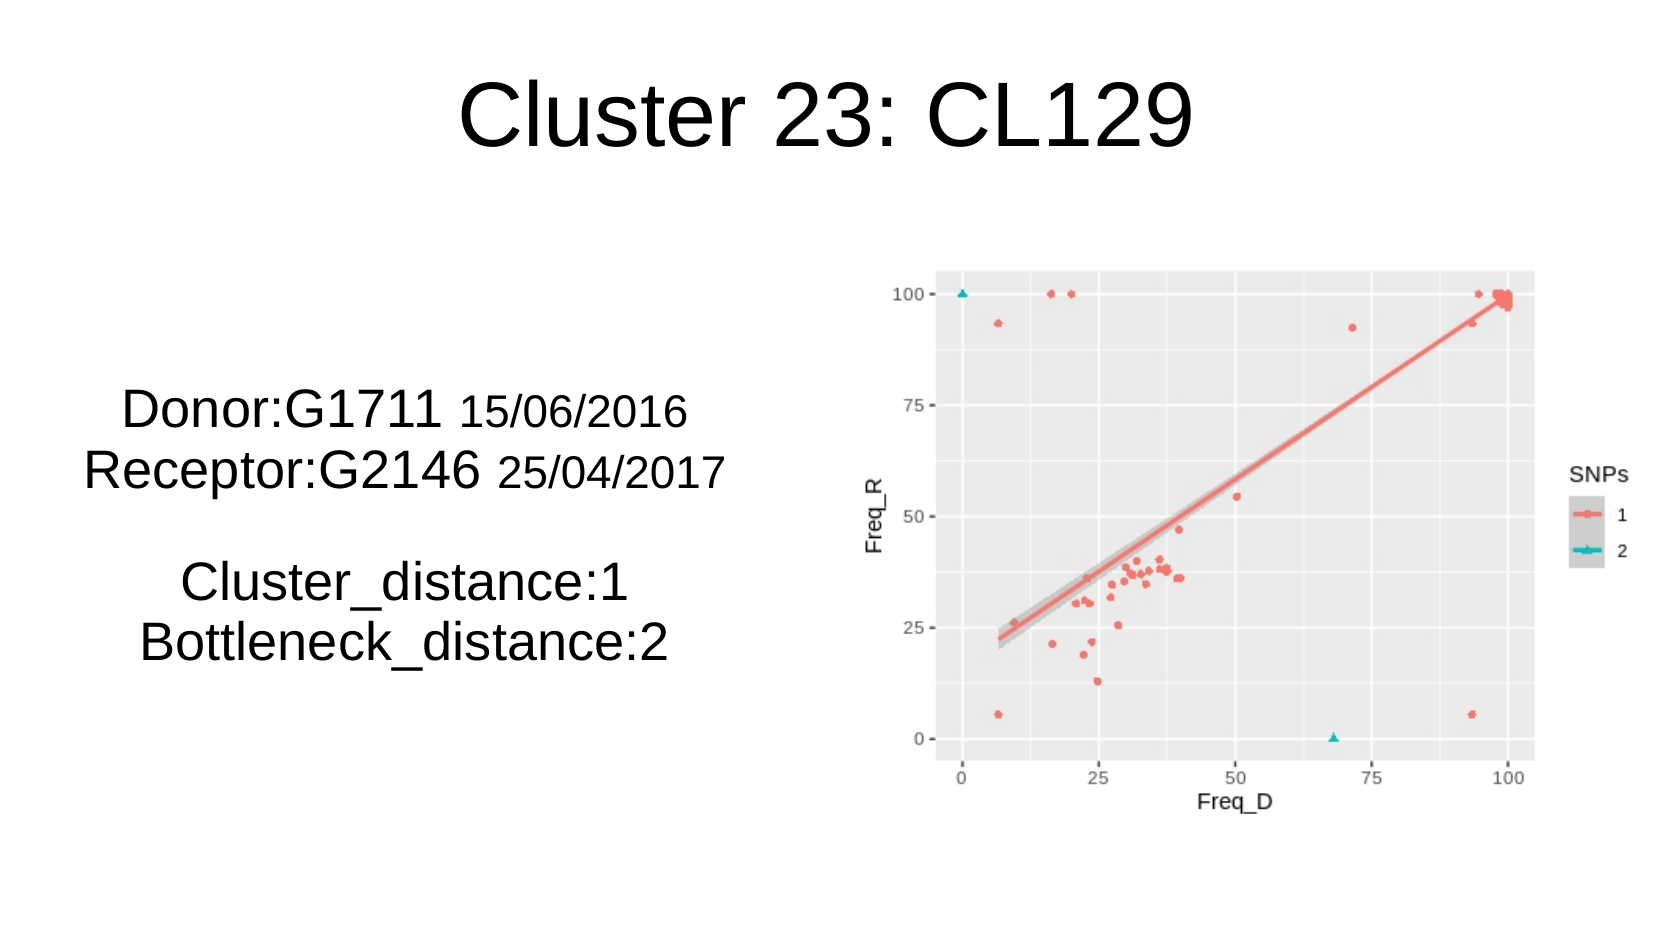

# Cluster 23: CL129
Donor:G1711 15/06/2016
Receptor:G2146 25/04/2017
Cluster_distance:1
Bottleneck_distance:2